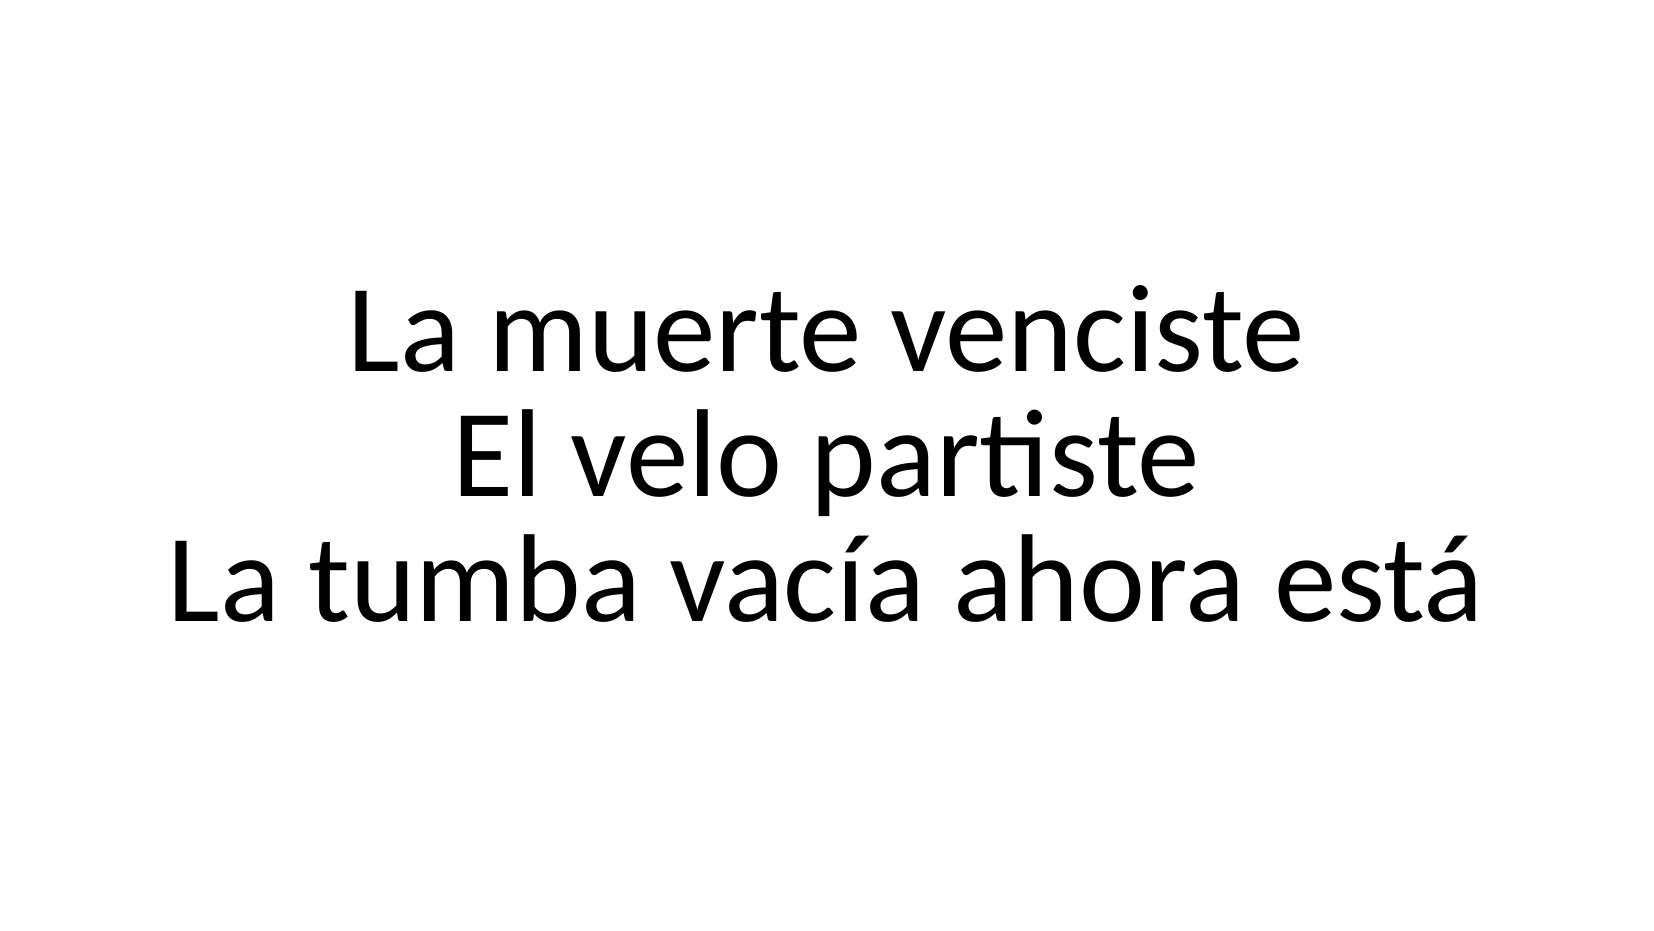

# La muerte venciste El velo partiste La tumba vacía ahora está